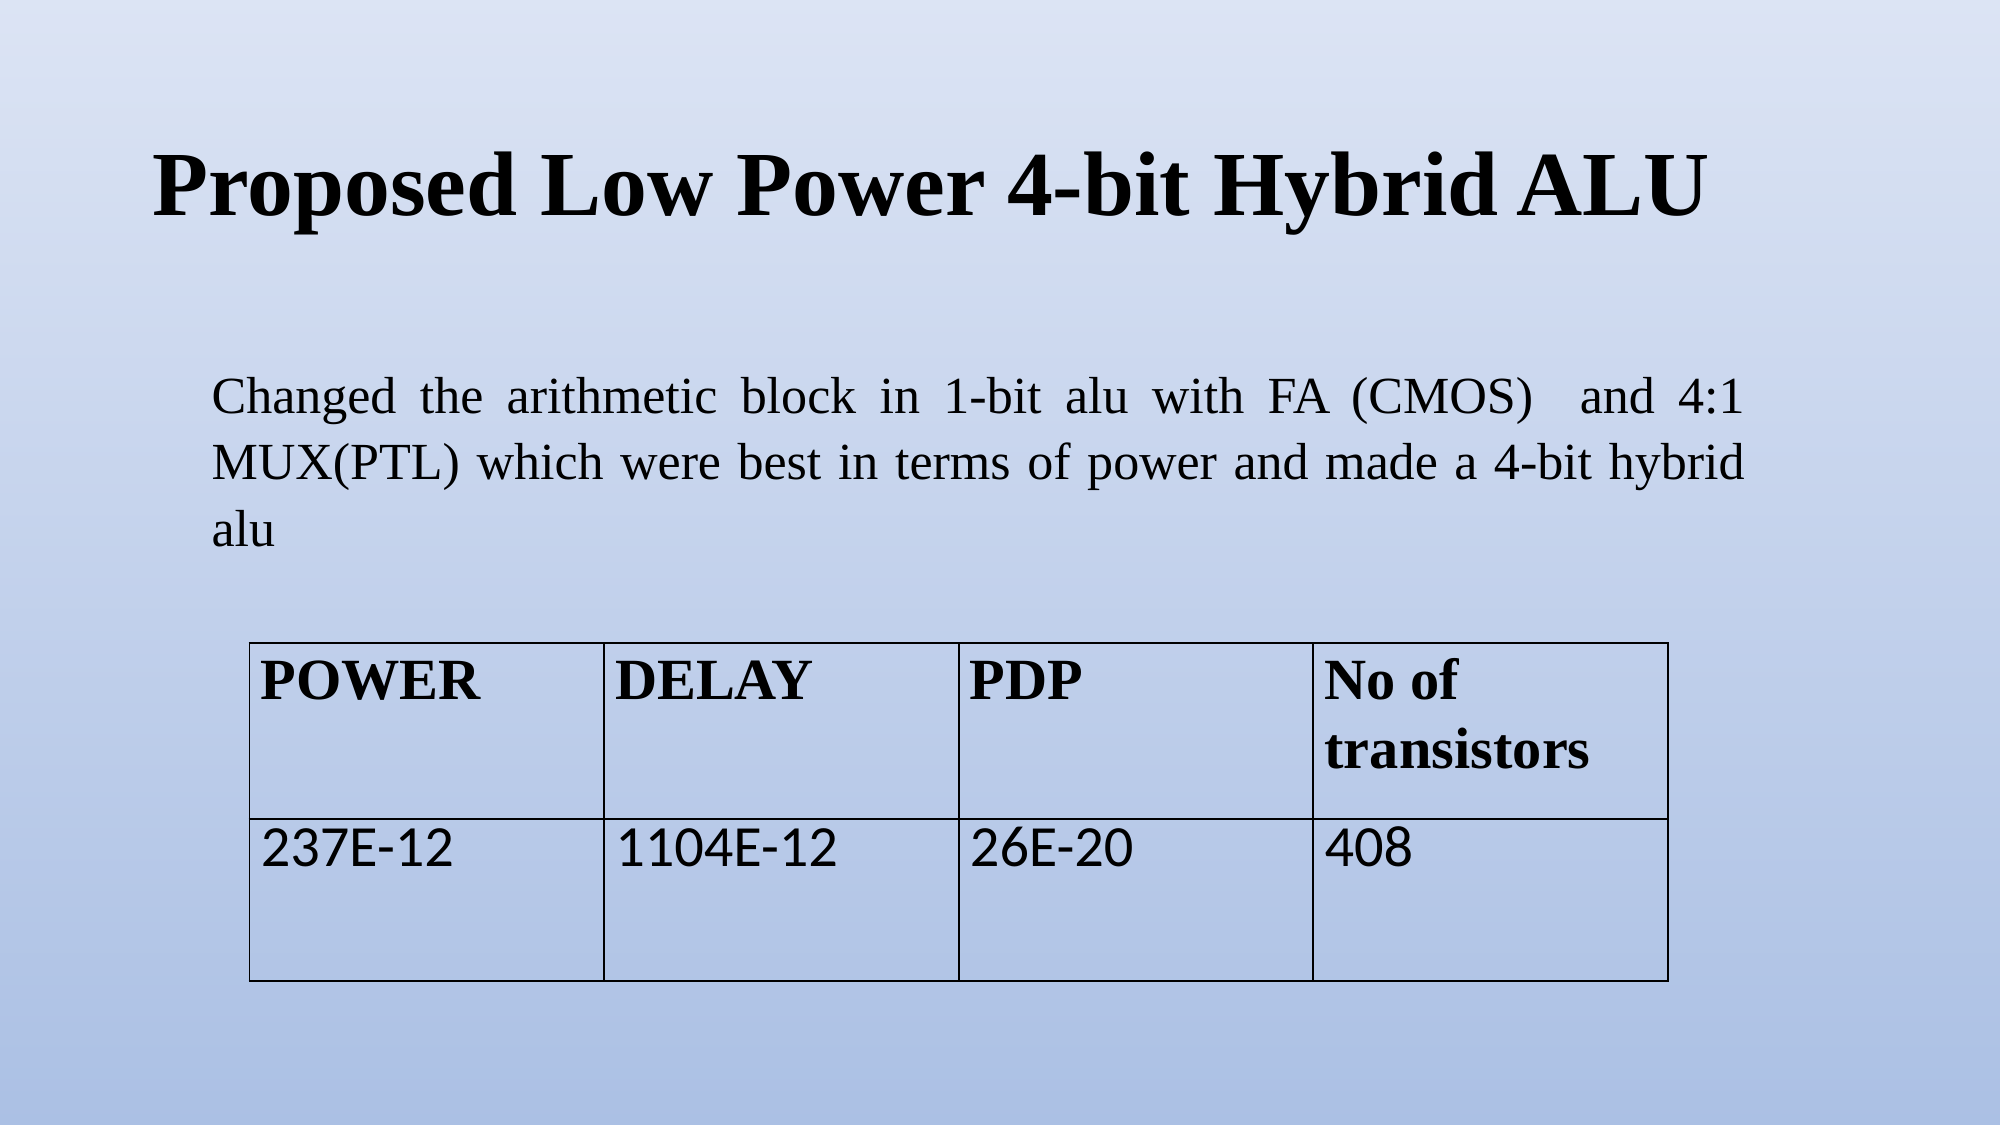

# Proposed Low Power 4-bit Hybrid ALU
Changed the arithmetic block in 1-bit alu with FA (CMOS) and 4:1 MUX(PTL) which were best in terms of power and made a 4-bit hybrid alu
| POWER | DELAY | PDP | No of transistors |
| --- | --- | --- | --- |
| 237E-12 | 1104E-12 | 26E-20 | 408 |